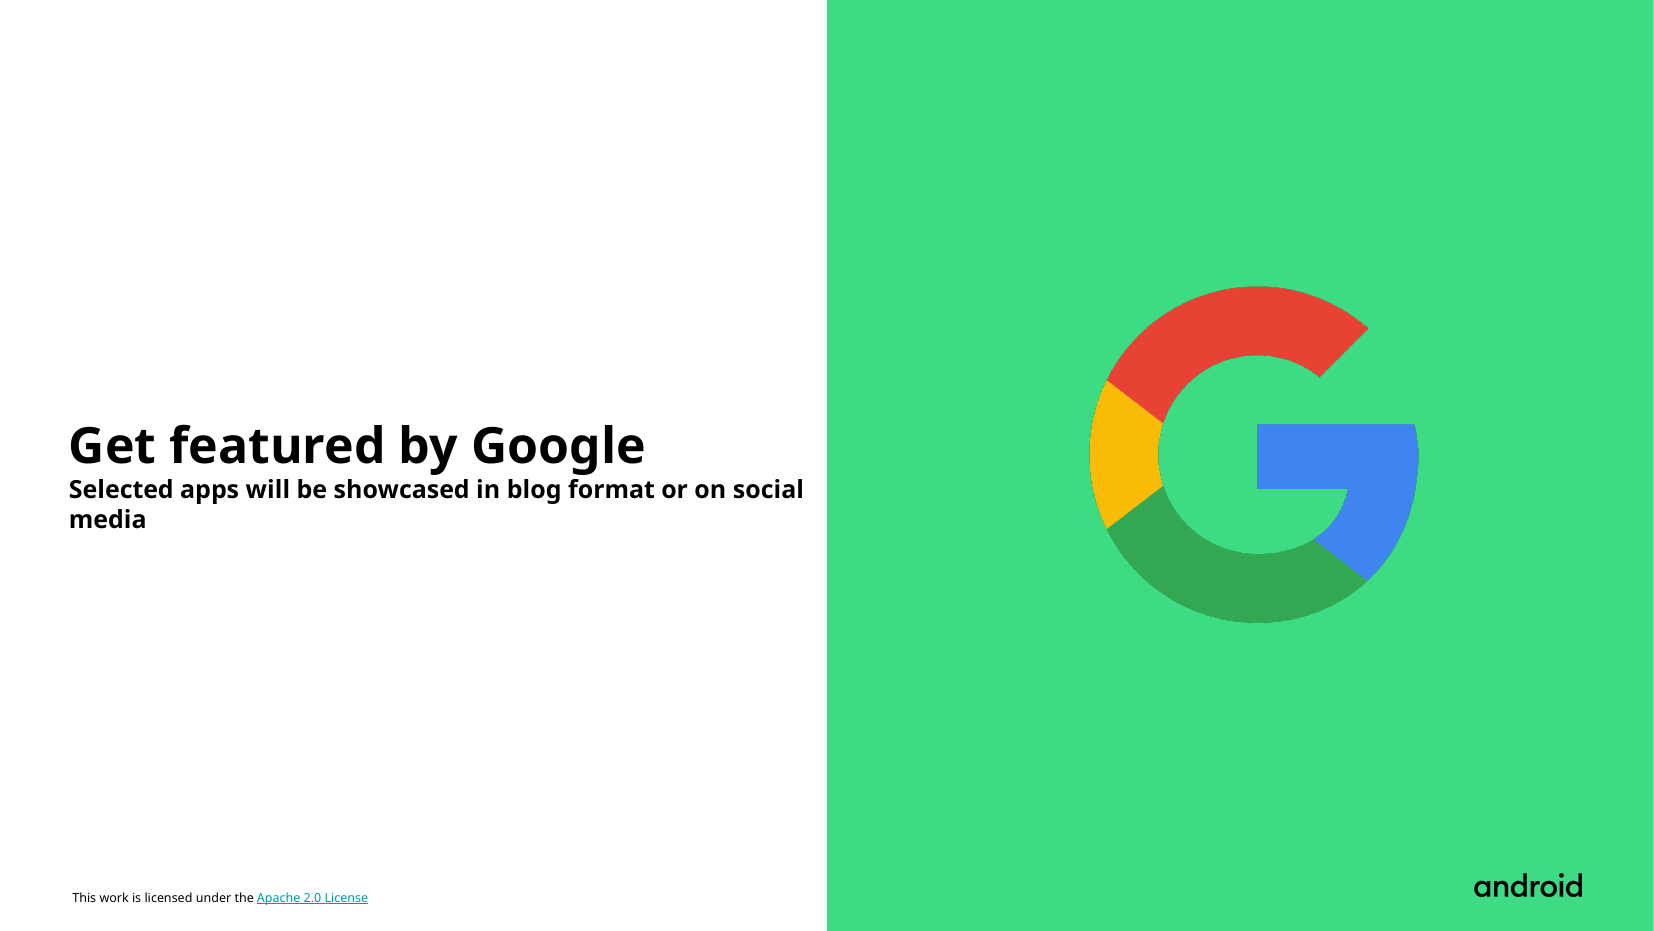

# Get featured by Google Selected apps will be showcased in blog format or on social media